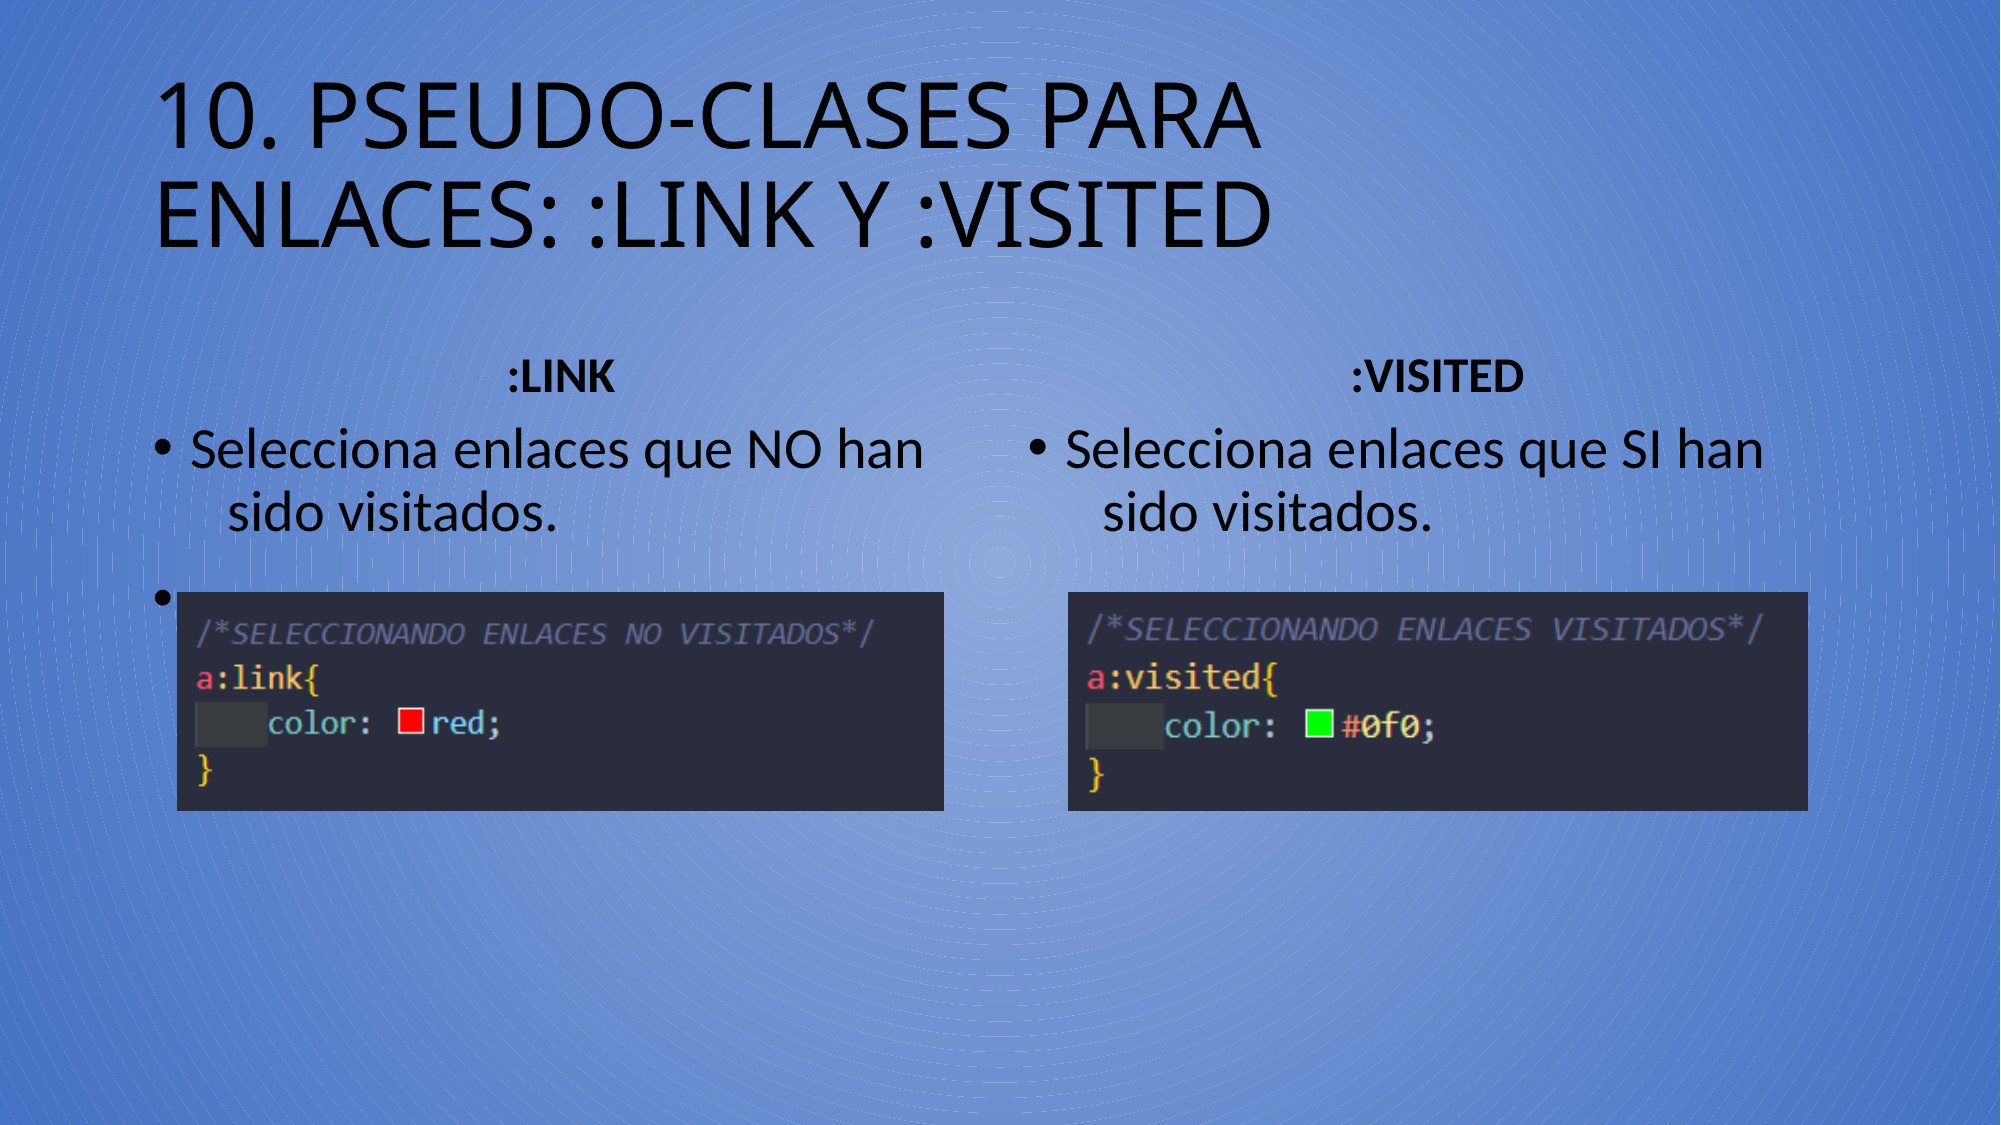

# 10. PSEUDO-CLASES PARA ENLACES: :LINK Y :VISITED
:LINK
:VISITED
Selecciona enlaces que NO han sido visitados.
Selecciona enlaces que SI han sido visitados.